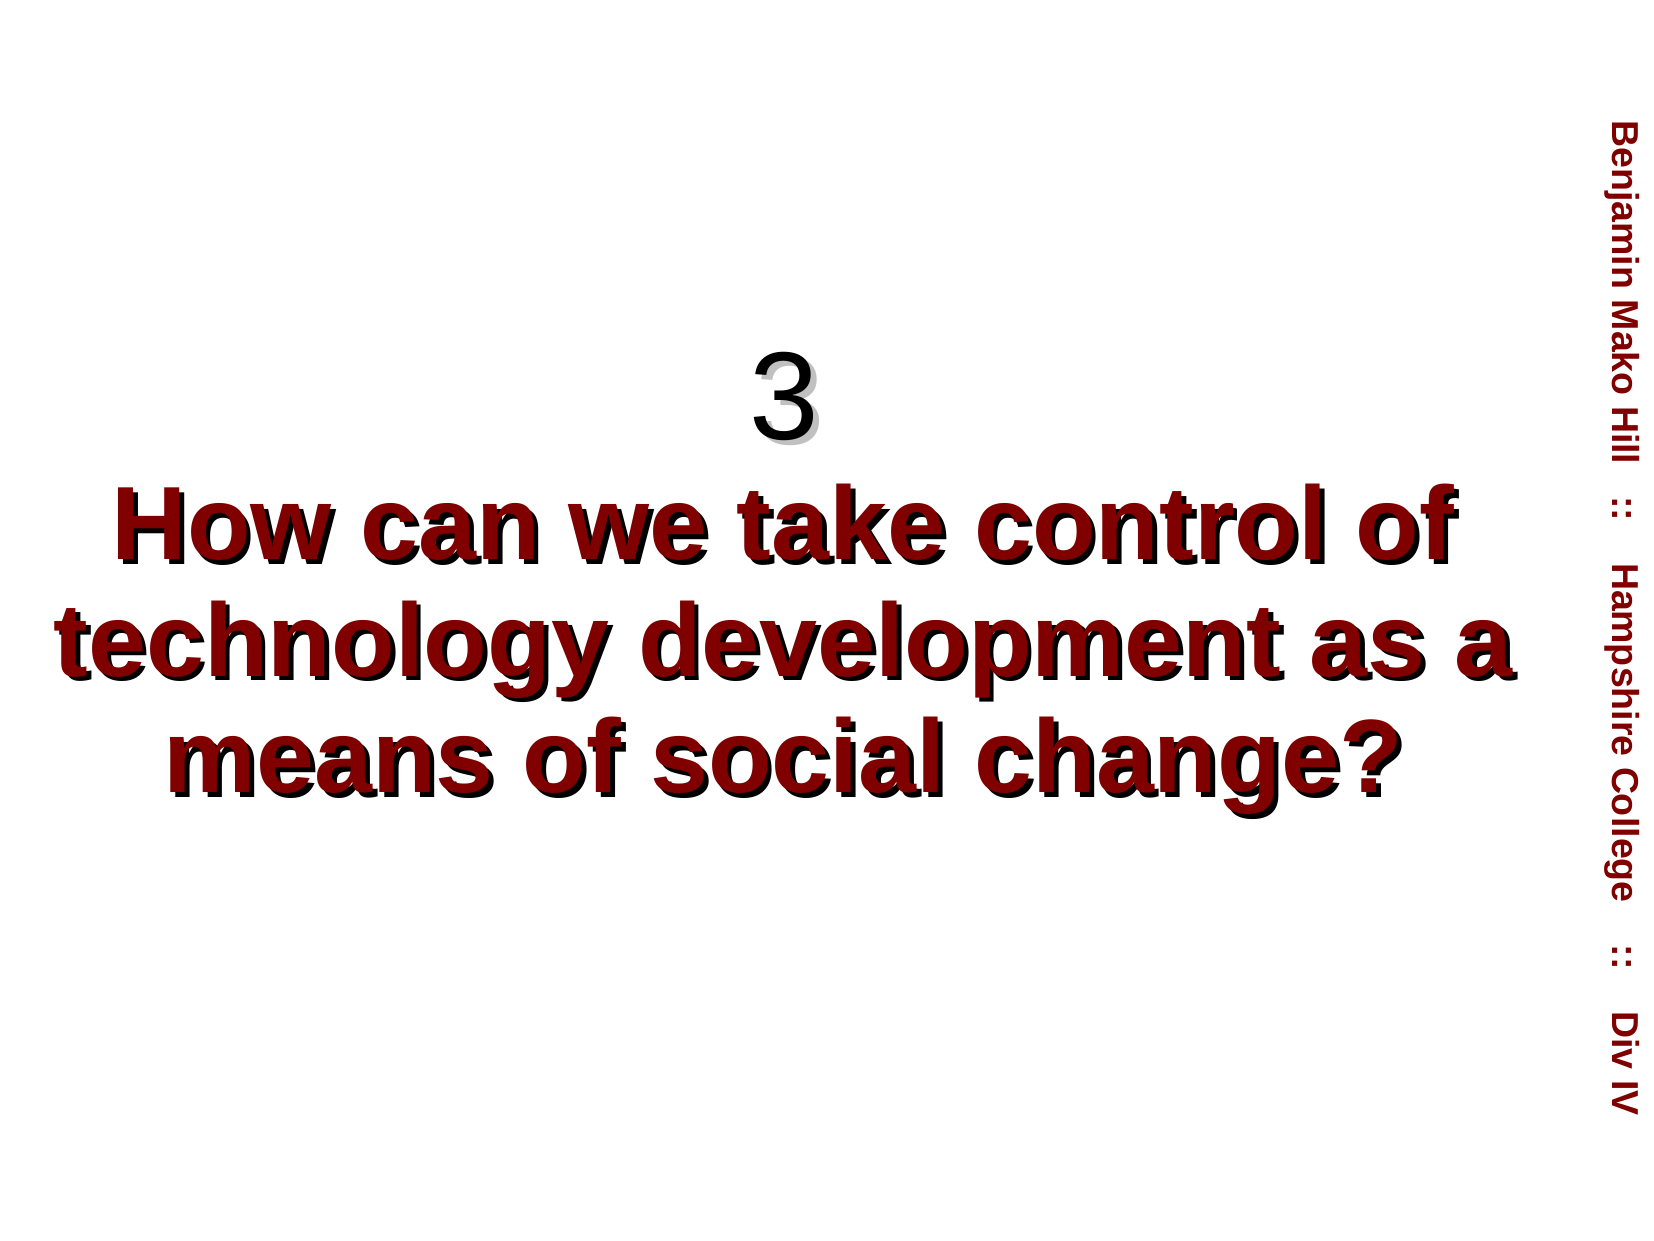

# 3 How can we take control of technology development as a means of social change?